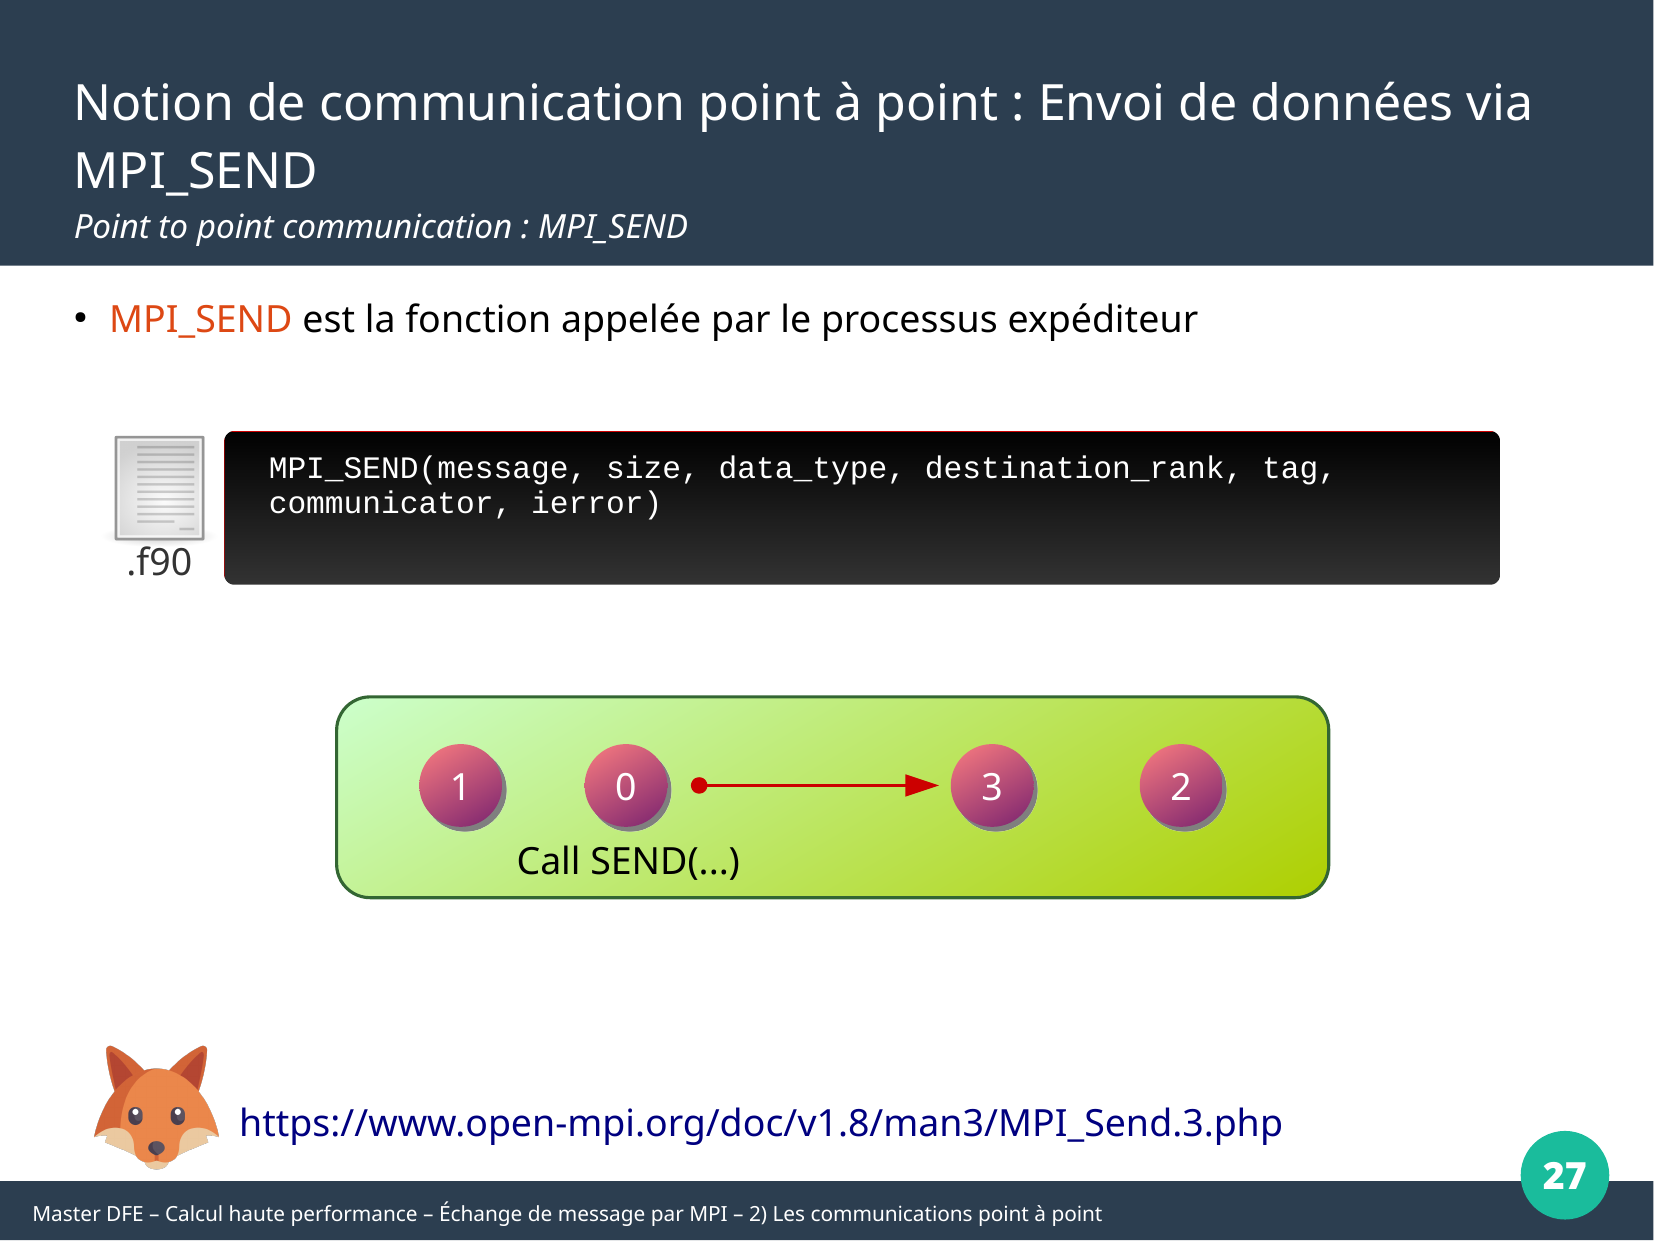

Notion de communication point à point : Envoi de données via MPI_SEND
Point to point communication : MPI_SEND
MPI_SEND est la fonction appelée par le processus expéditeur
MPI_SEND(message, size, data_type, destination_rank, tag, communicator, ierror)
.f90
1
0
3
2
Call SEND(...)
https://www.open-mpi.org/doc/v1.8/man3/MPI_Send.3.php
27
Master DFE – Calcul haute performance – Échange de message par MPI – 2) Les communications point à point